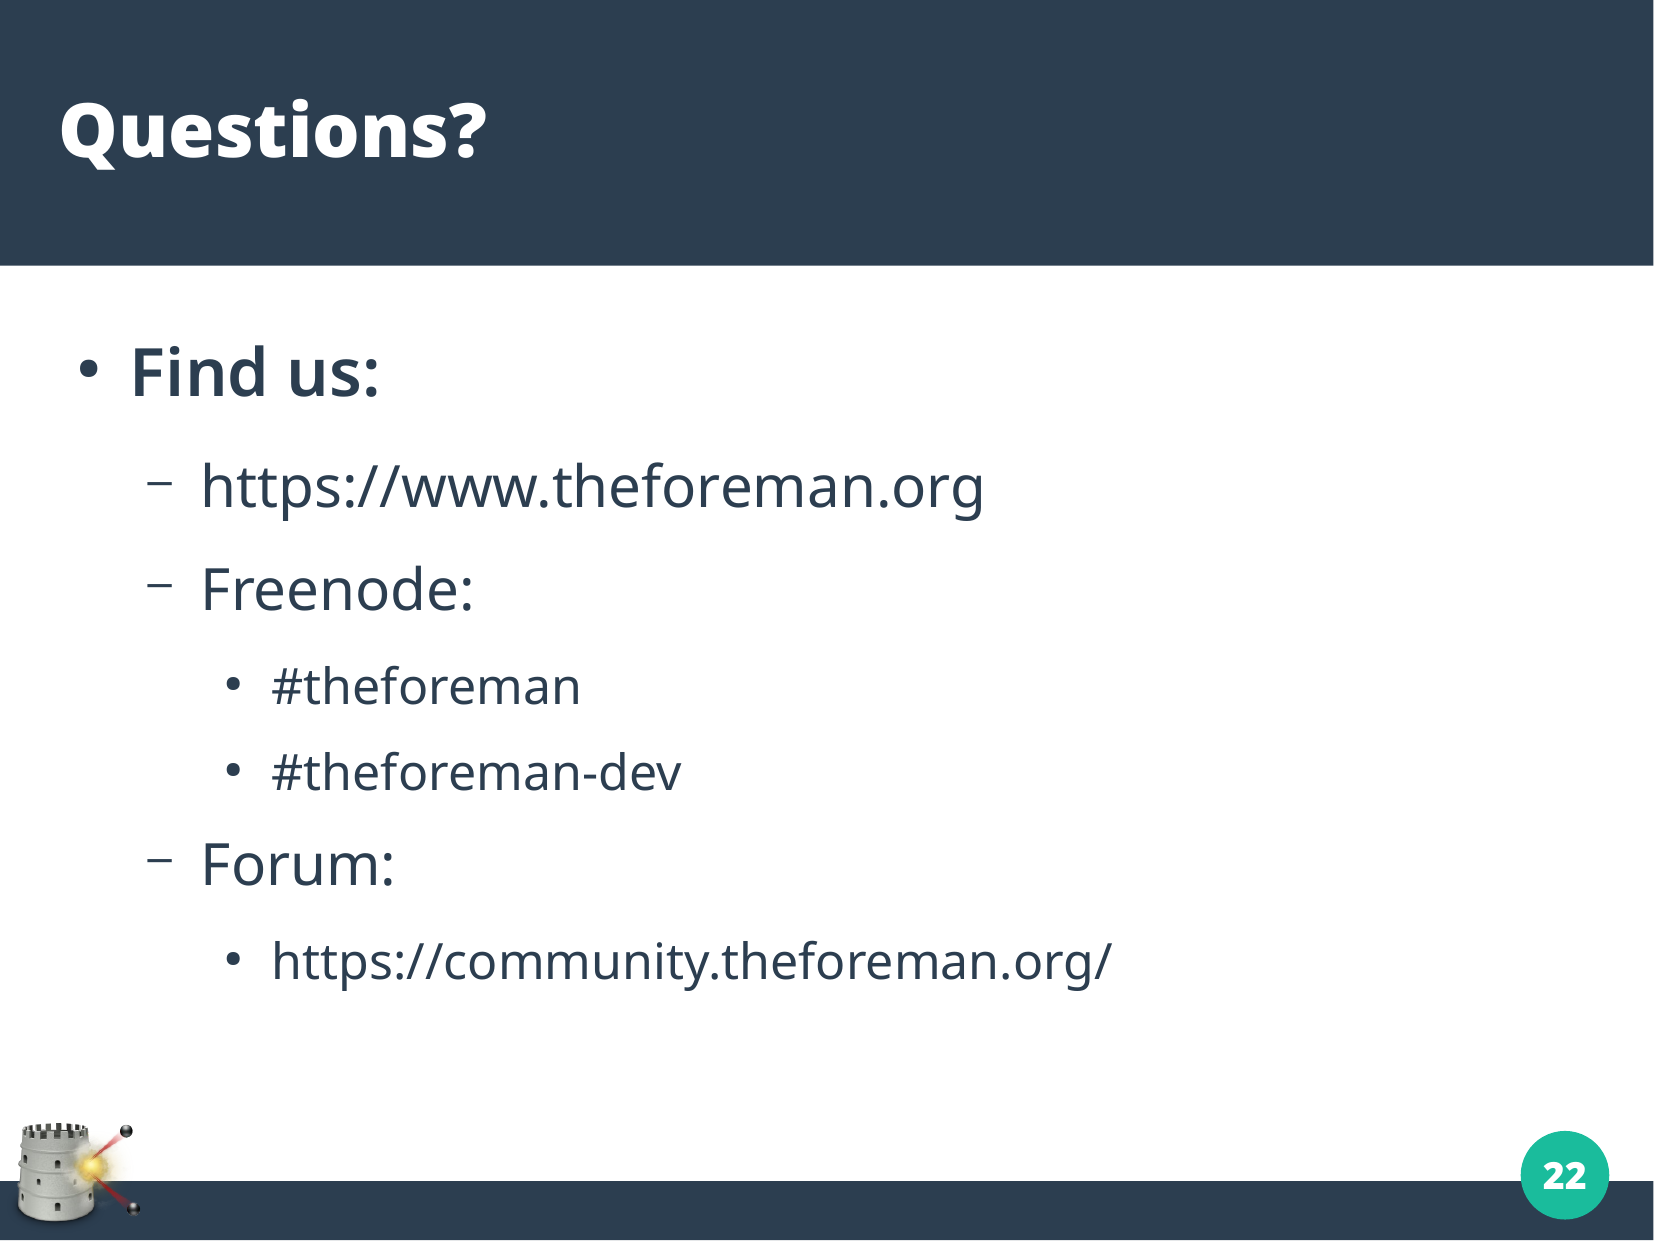

# Questions?
Find us:
https://www.theforeman.org
Freenode:
#theforeman
#theforeman-dev
Forum:
https://community.theforeman.org/
22